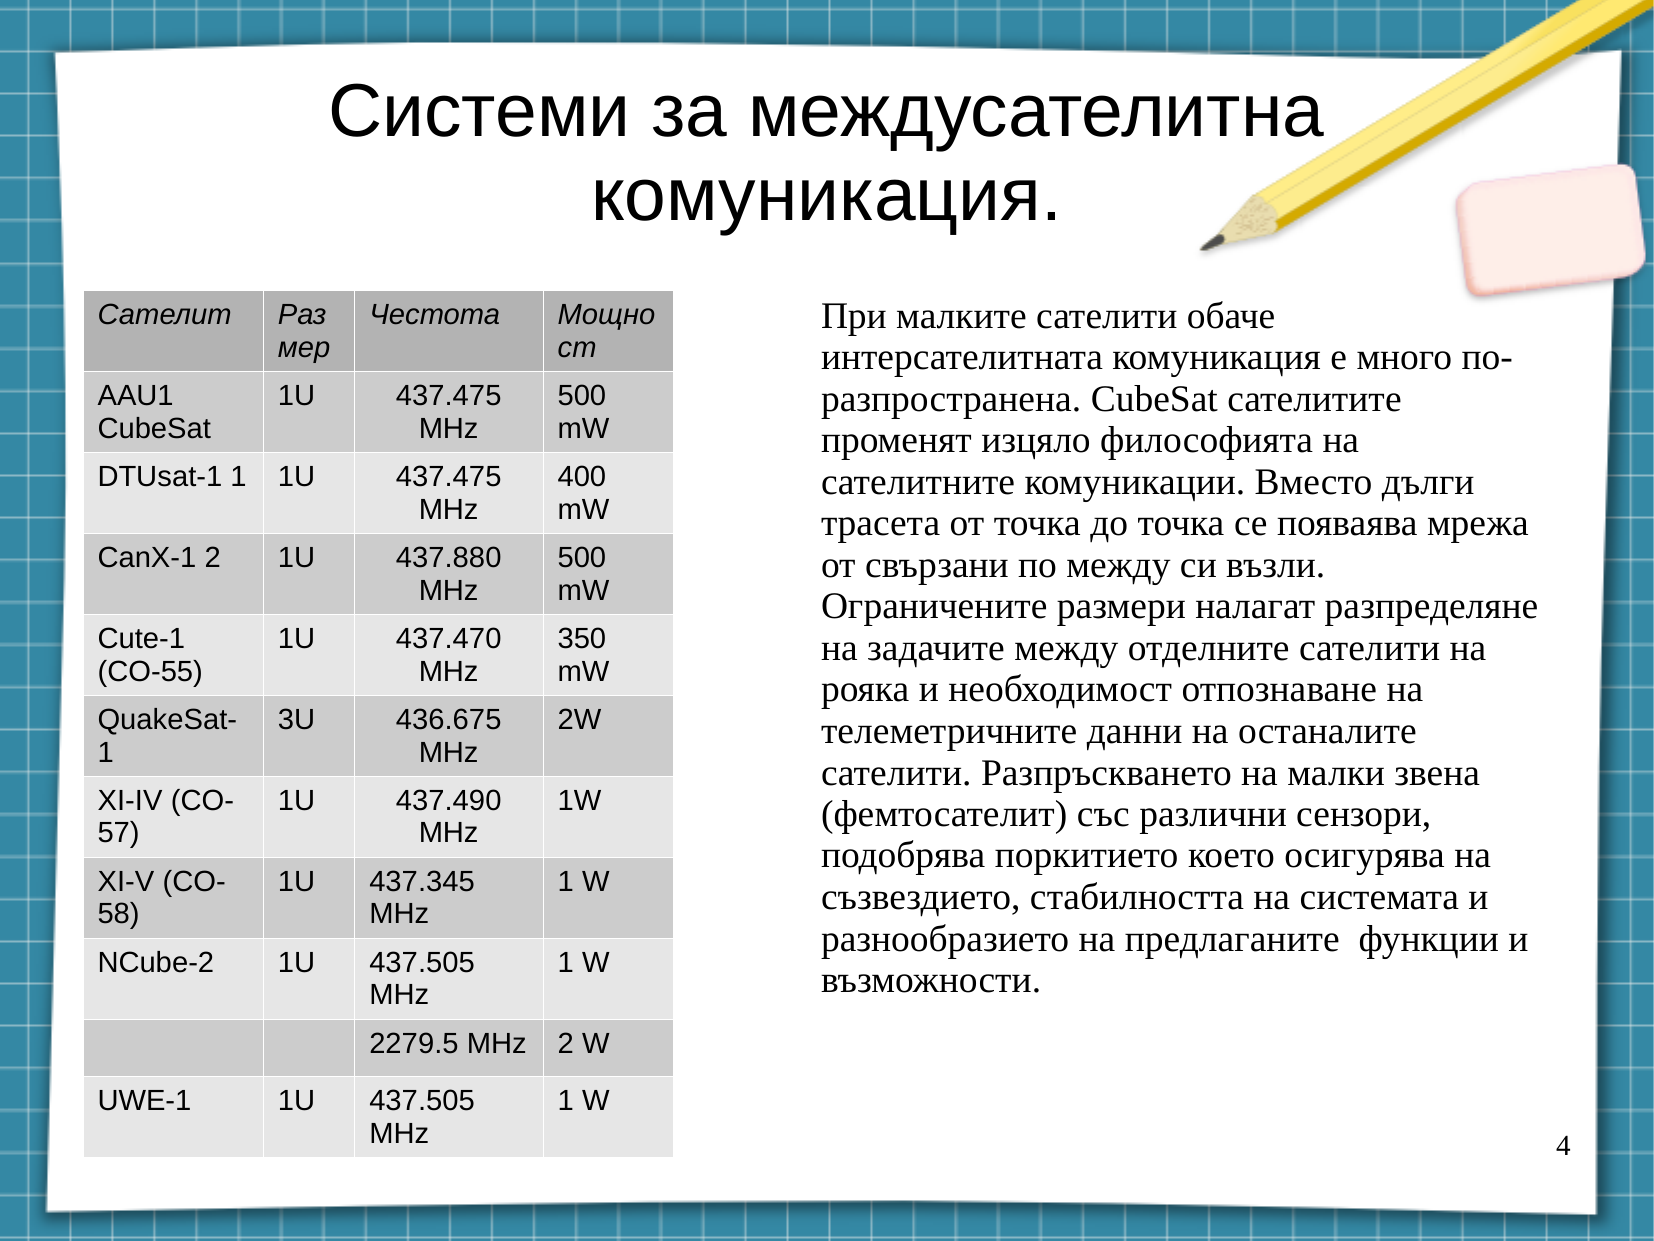

# Системи за междусателитна комуникация.
| Сателит | Размер | Честота | Мощност |
| --- | --- | --- | --- |
| AAU1 CubeSat | 1U | 437.475 MHz | 500 mW |
| DTUsat-1 1 | 1U | 437.475 MHz | 400 mW |
| CanX-1 2 | 1U | 437.880 MHz | 500 mW |
| Cute-1 (CO-55) | 1U | 437.470 MHz | 350 mW |
| QuakeSat-1 | 3U | 436.675 MHz | 2W |
| XI-IV (CO-57) | 1U | 437.490 MHz | 1W |
| XI-V (CO-58) | 1U | 437.345 MHz | 1 W |
| NCube-2 | 1U | 437.505 MHz | 1 W |
| | | 2279.5 MHz | 2 W |
| UWE-1 | 1U | 437.505 MHz | 1 W |
При малките сателити обаче интерсателитната комуникация е много по-разпространена. CubeSat сателитите променят изцяло философията на сателитните комуникации. Вместо дълги трасета от точка до точка се появаява мрежа от свързани по между си възли. Ограничените размери налагат разпределяне на задачите между отделните сателити на рояка и необходимост отпознаване на телеметричните данни на останалите сателити. Разпръскването на малки звена (фемтосателит) със различни сензори, подобрява поркитието което осигурява на съзвездието, стабилността на системата и разнообразието на предлаганите функции и възможности.
4